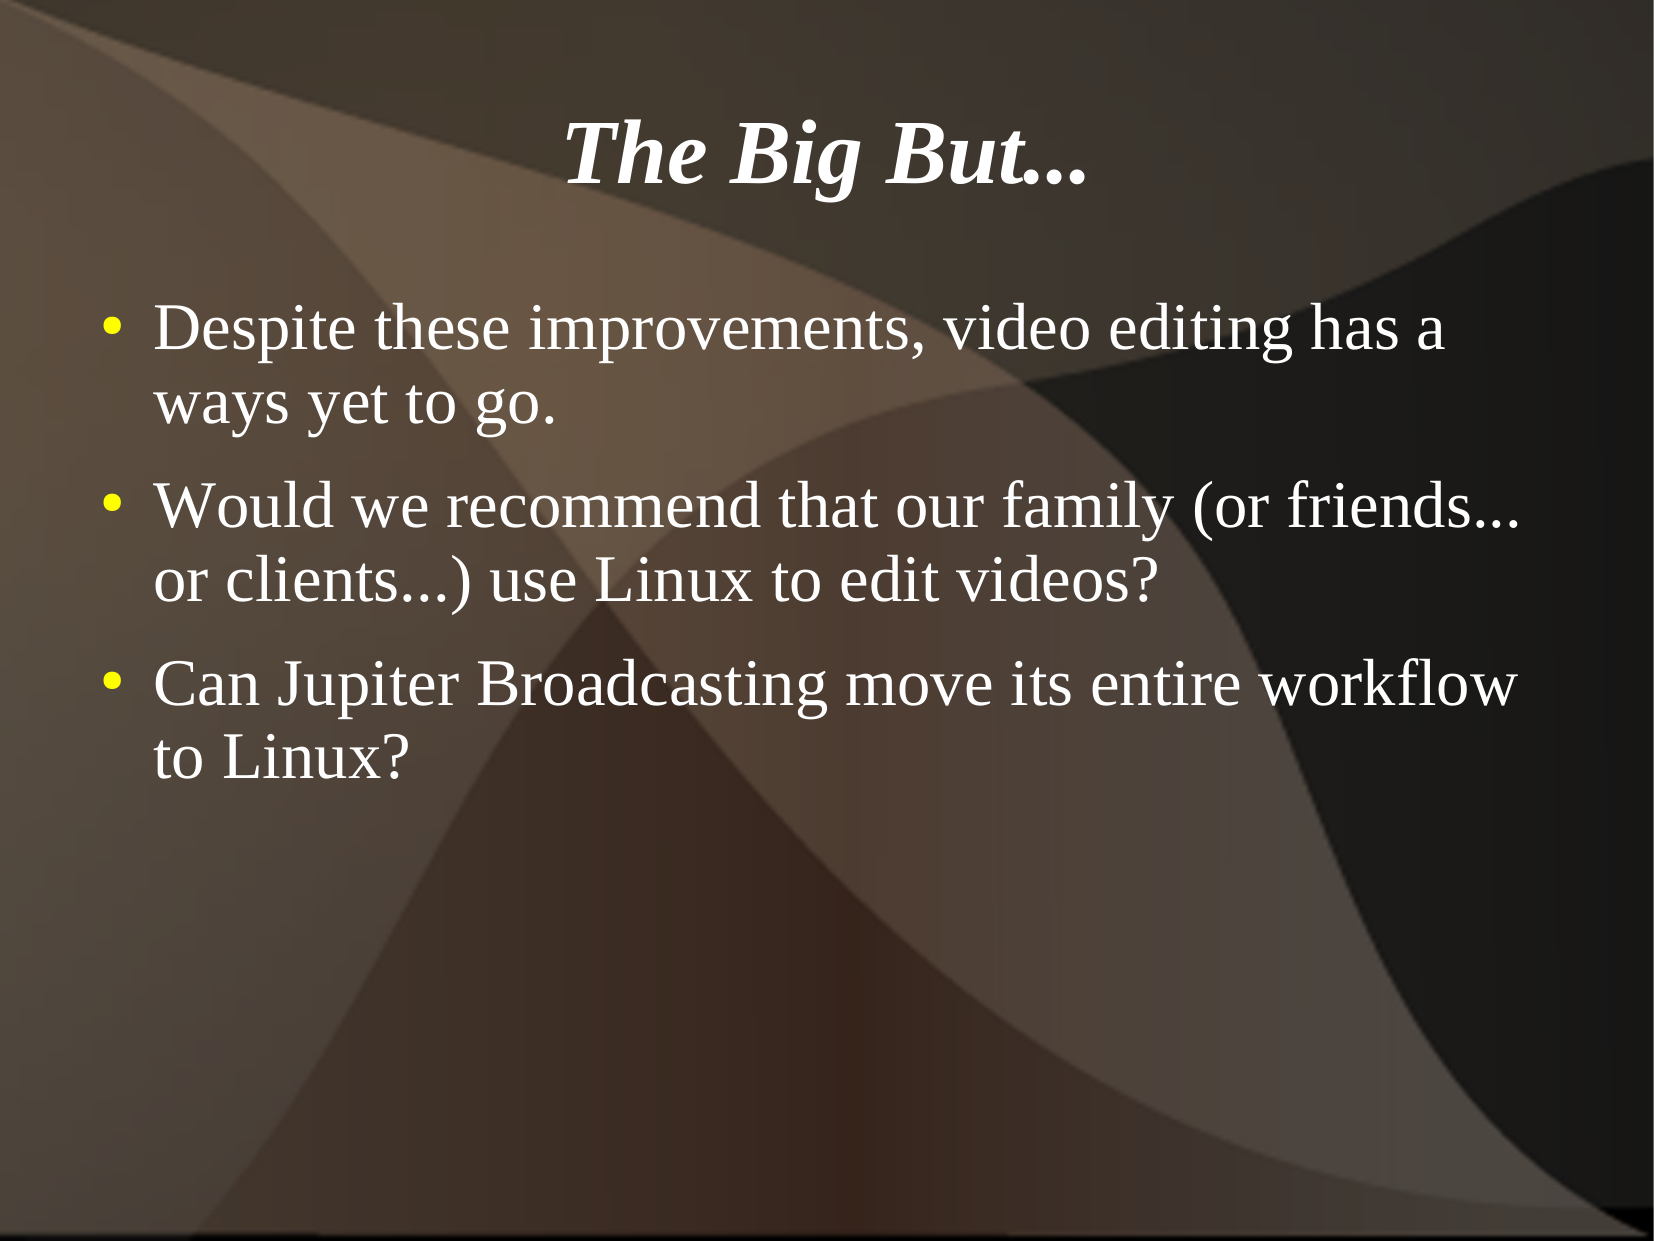

# The Big But...
Despite these improvements, video editing has a ways yet to go.
Would we recommend that our family (or friends... or clients...) use Linux to edit videos?
Can Jupiter Broadcasting move its entire workflow to Linux?